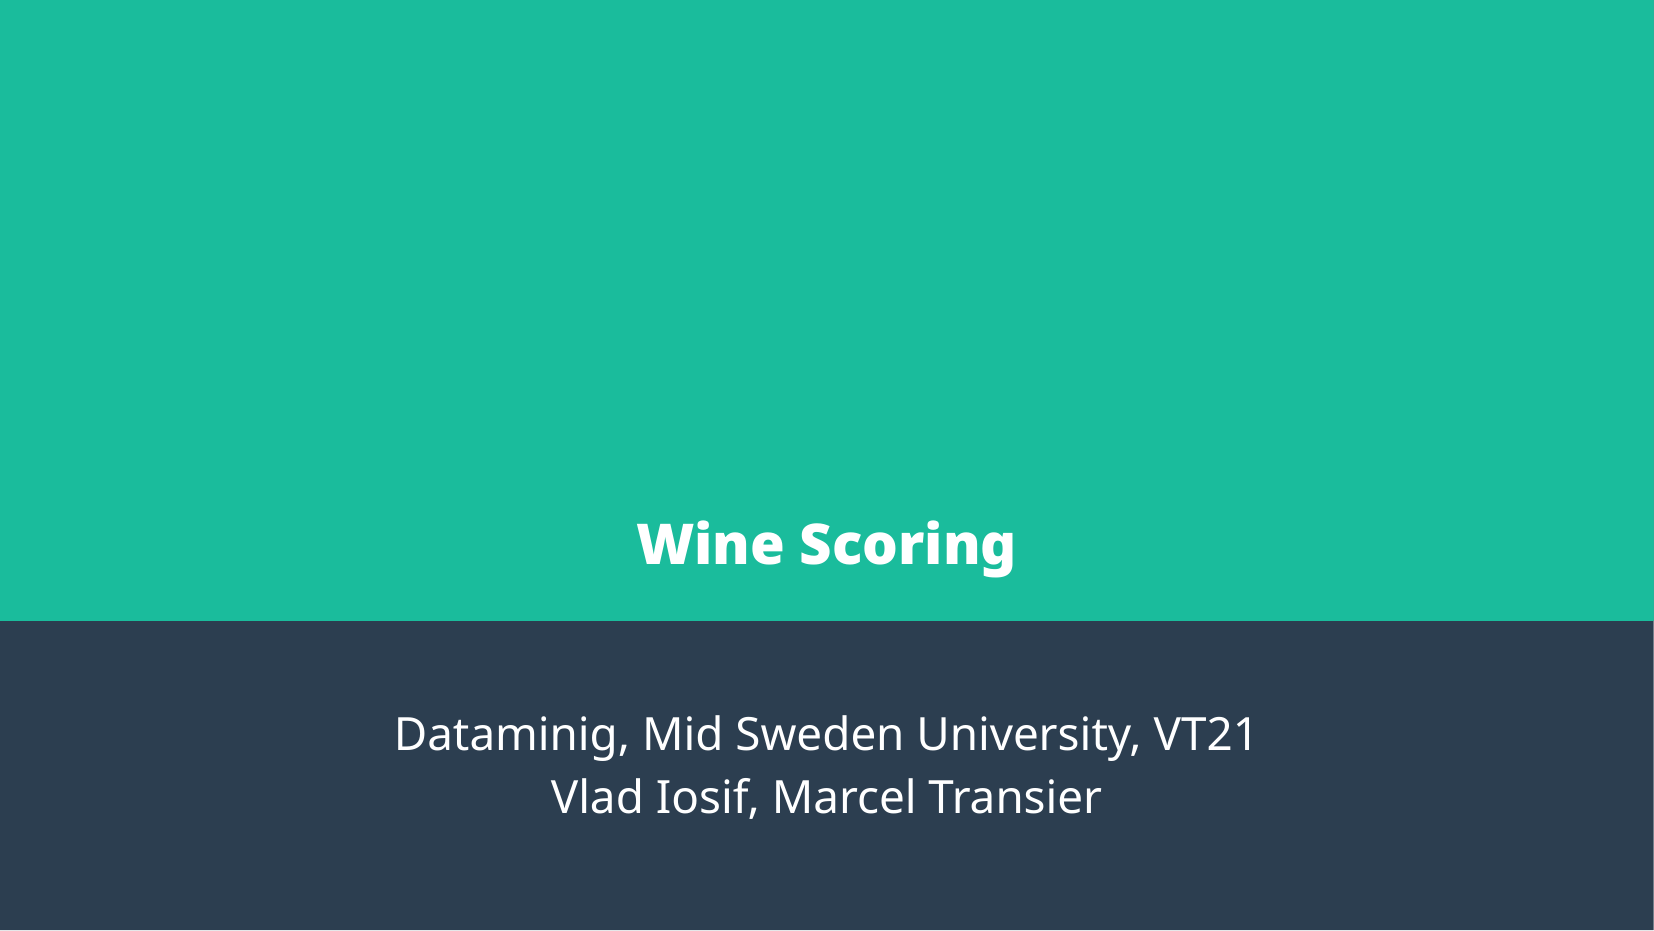

# Wine Scoring
Dataminig, Mid Sweden University, VT21
Vlad Iosif, Marcel Transier